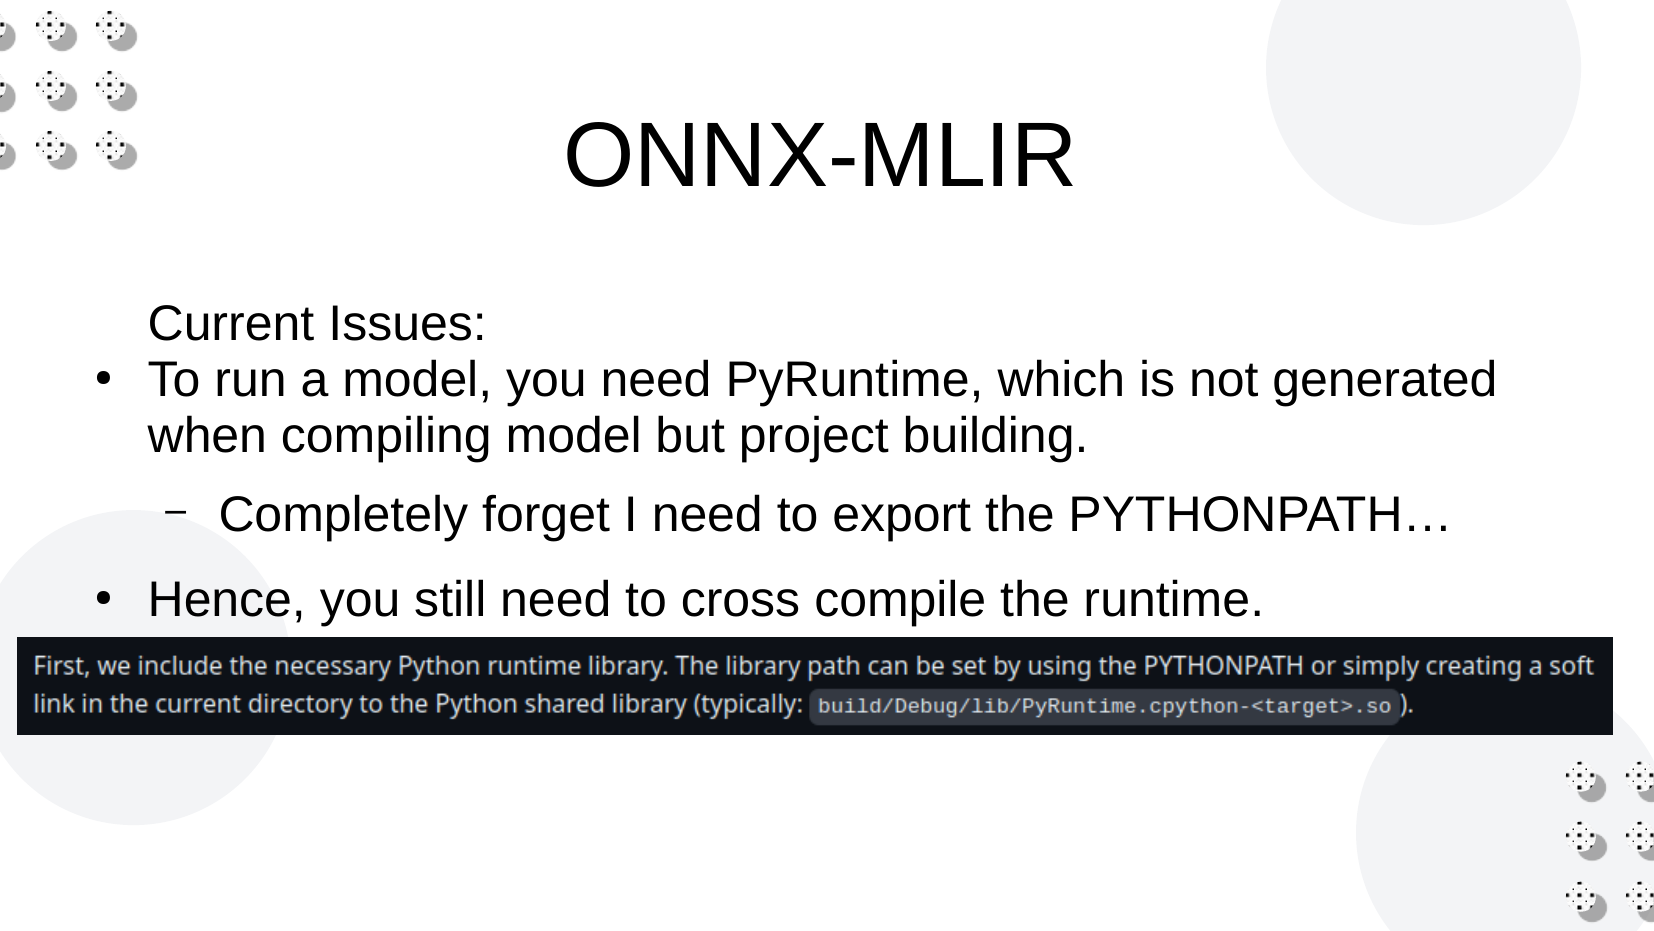

# ONNX-MLIR
Current Issues:
To run a model, you need PyRuntime, which is not generated when compiling model but project building.
Completely forget I need to export the PYTHONPATH…
Hence, you still need to cross compile the runtime.